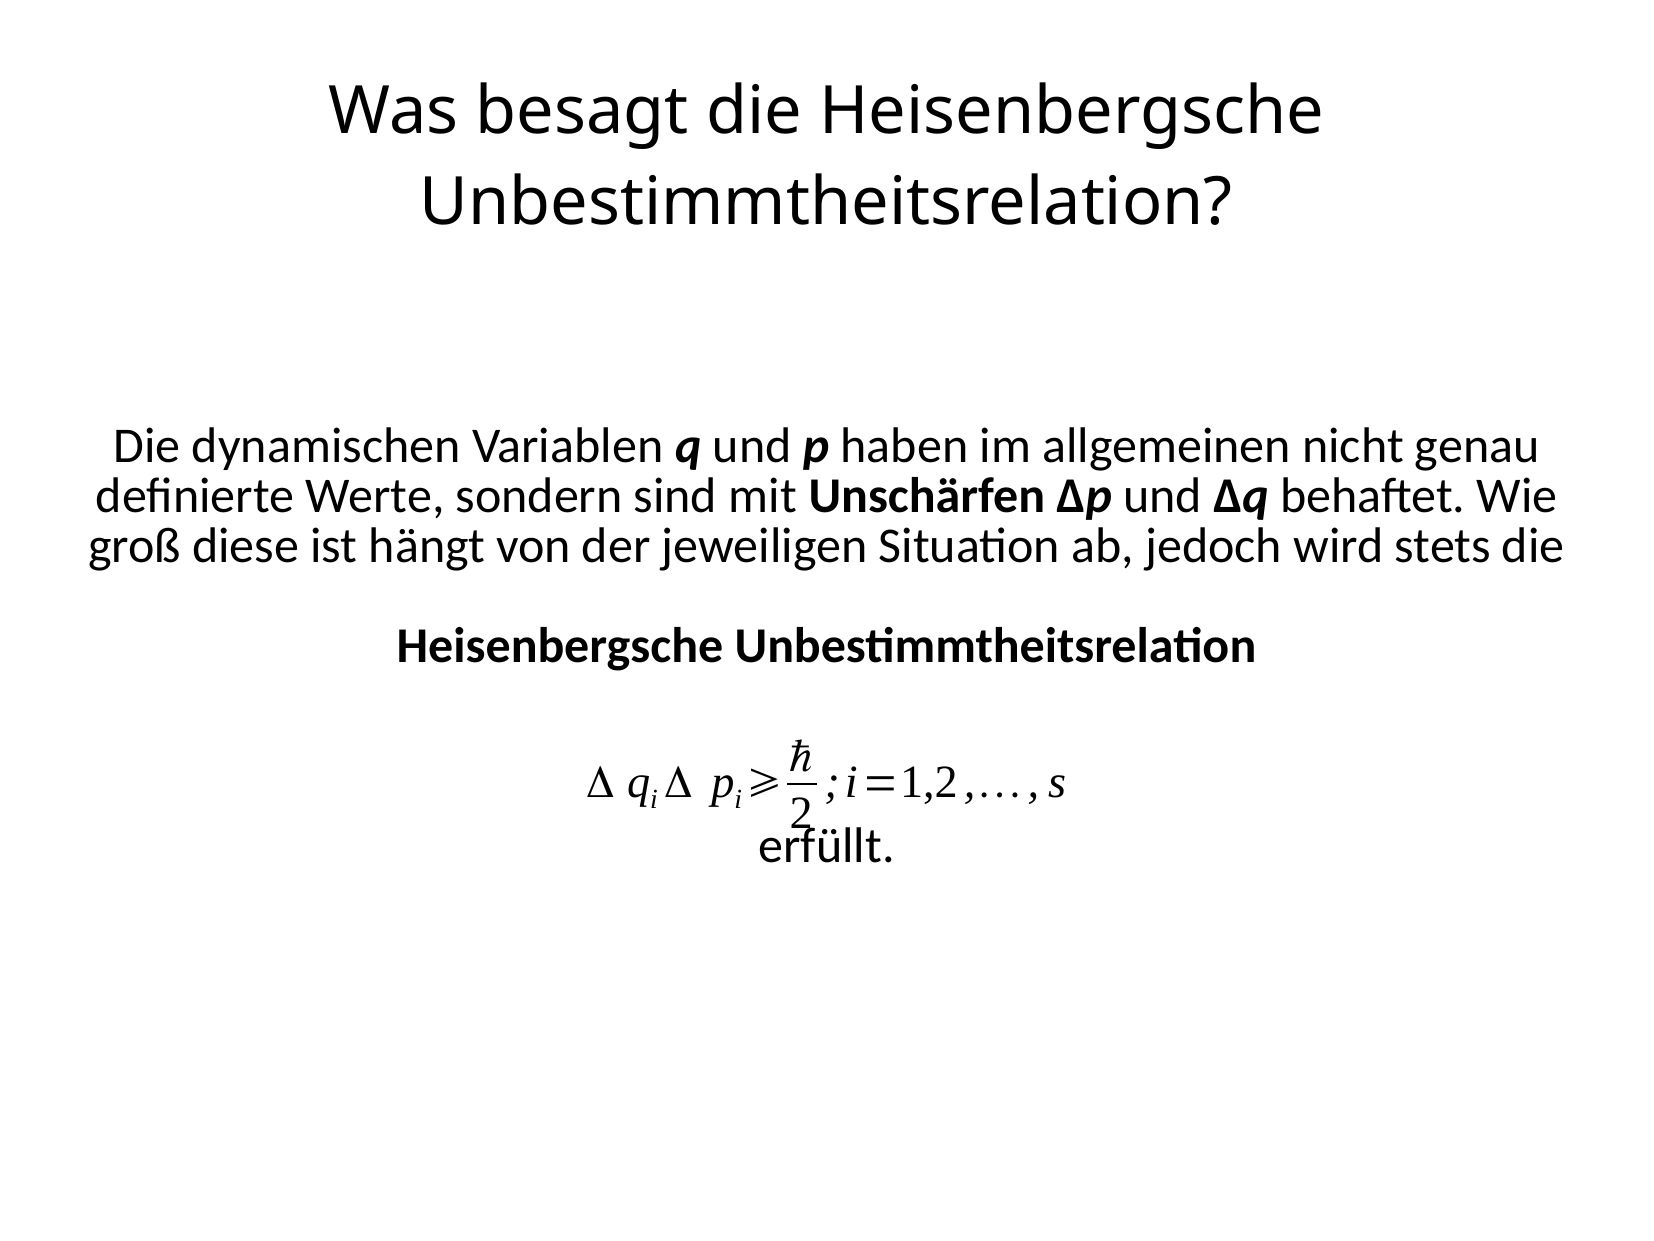

# Was besagt die Heisenbergsche Unbestimmtheitsrelation?
Die dynamischen Variablen q und p haben im allgemeinen nicht genau definierte Werte, sondern sind mit Unschärfen Δp und Δq behaftet. Wie groß diese ist hängt von der jeweiligen Situation ab, jedoch wird stets die
Heisenbergsche Unbestimmtheitsrelation
erfüllt.